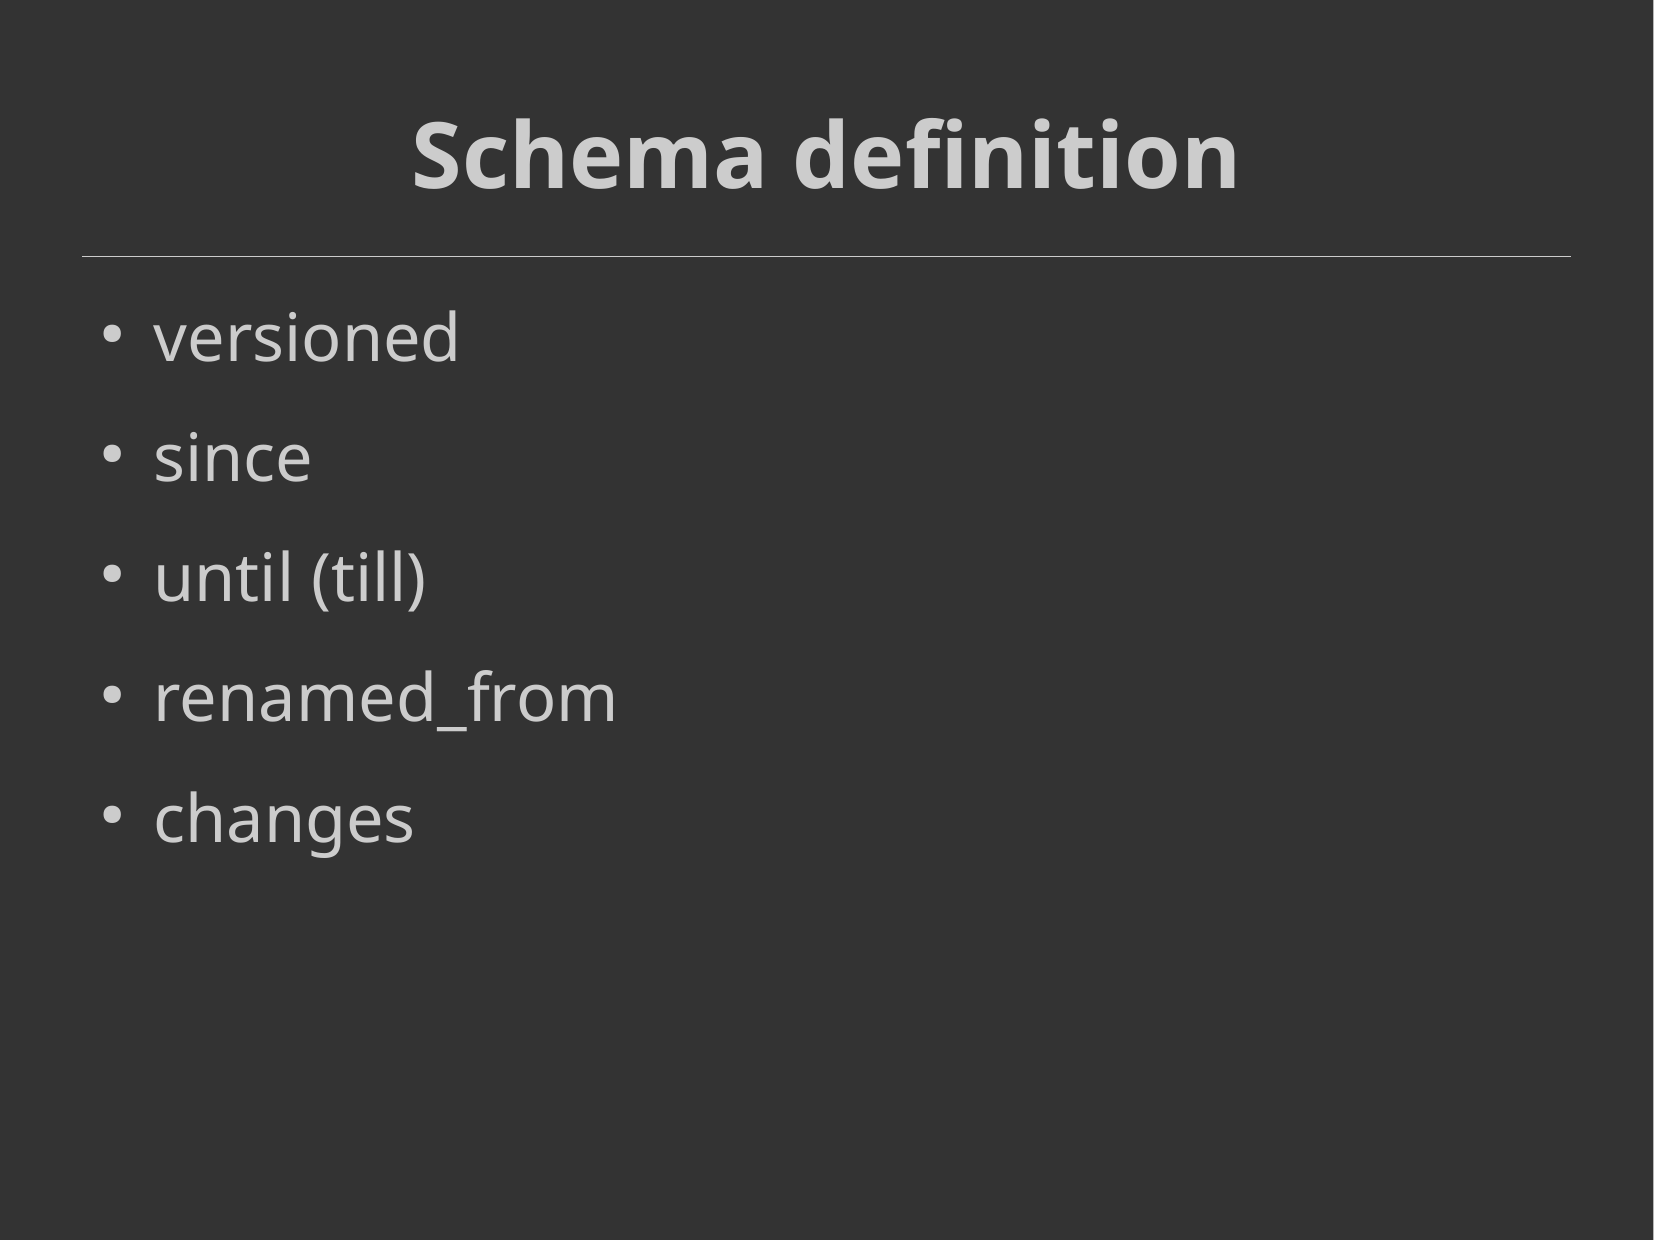

# Schema definition
versioned
since
until (till)
renamed_from
changes